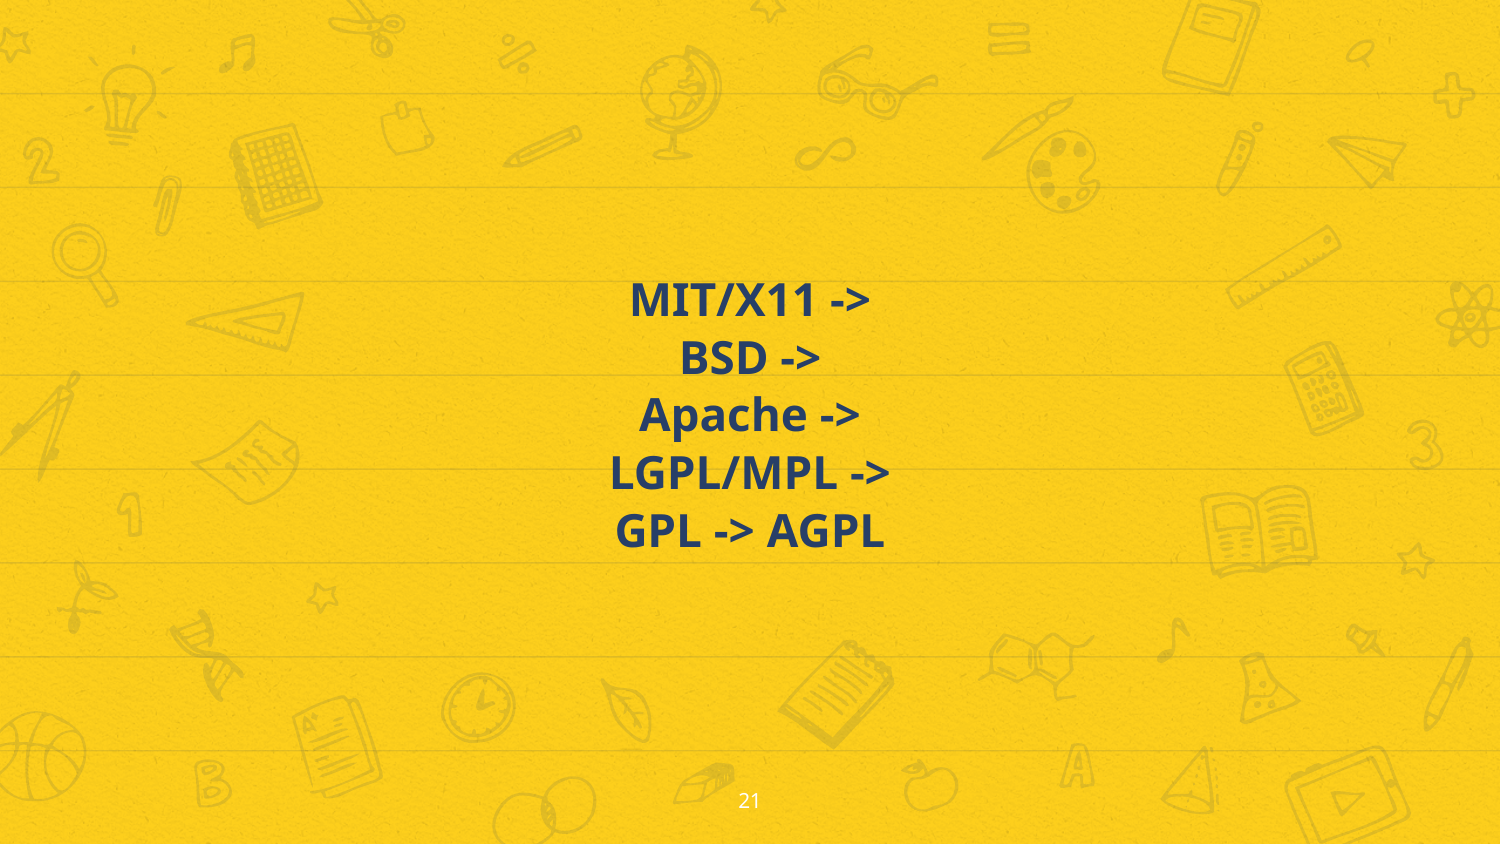

# MIT/X11 ->
BSD ->
Apache ->
LGPL/MPL ->
GPL -> AGPL